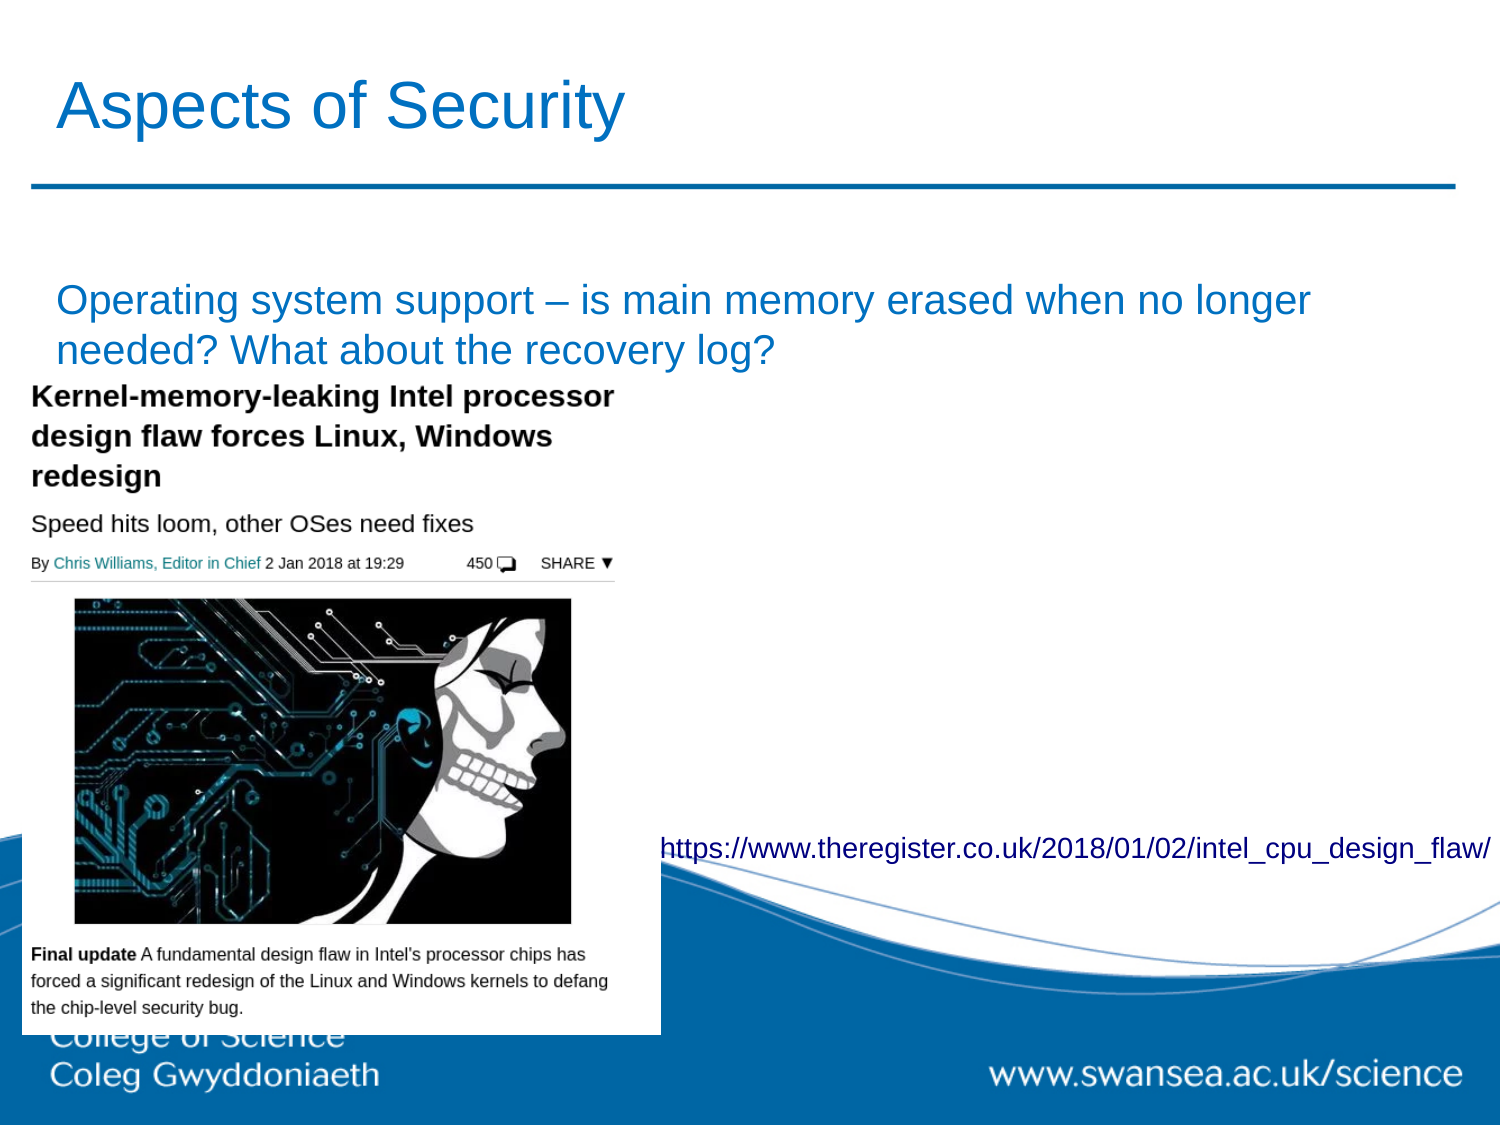

Aspects of Security
Operating system support – is main memory erased when no longer needed? What about the recovery log?
https://www.theregister.co.uk/2018/01/02/intel_cpu_design_flaw/